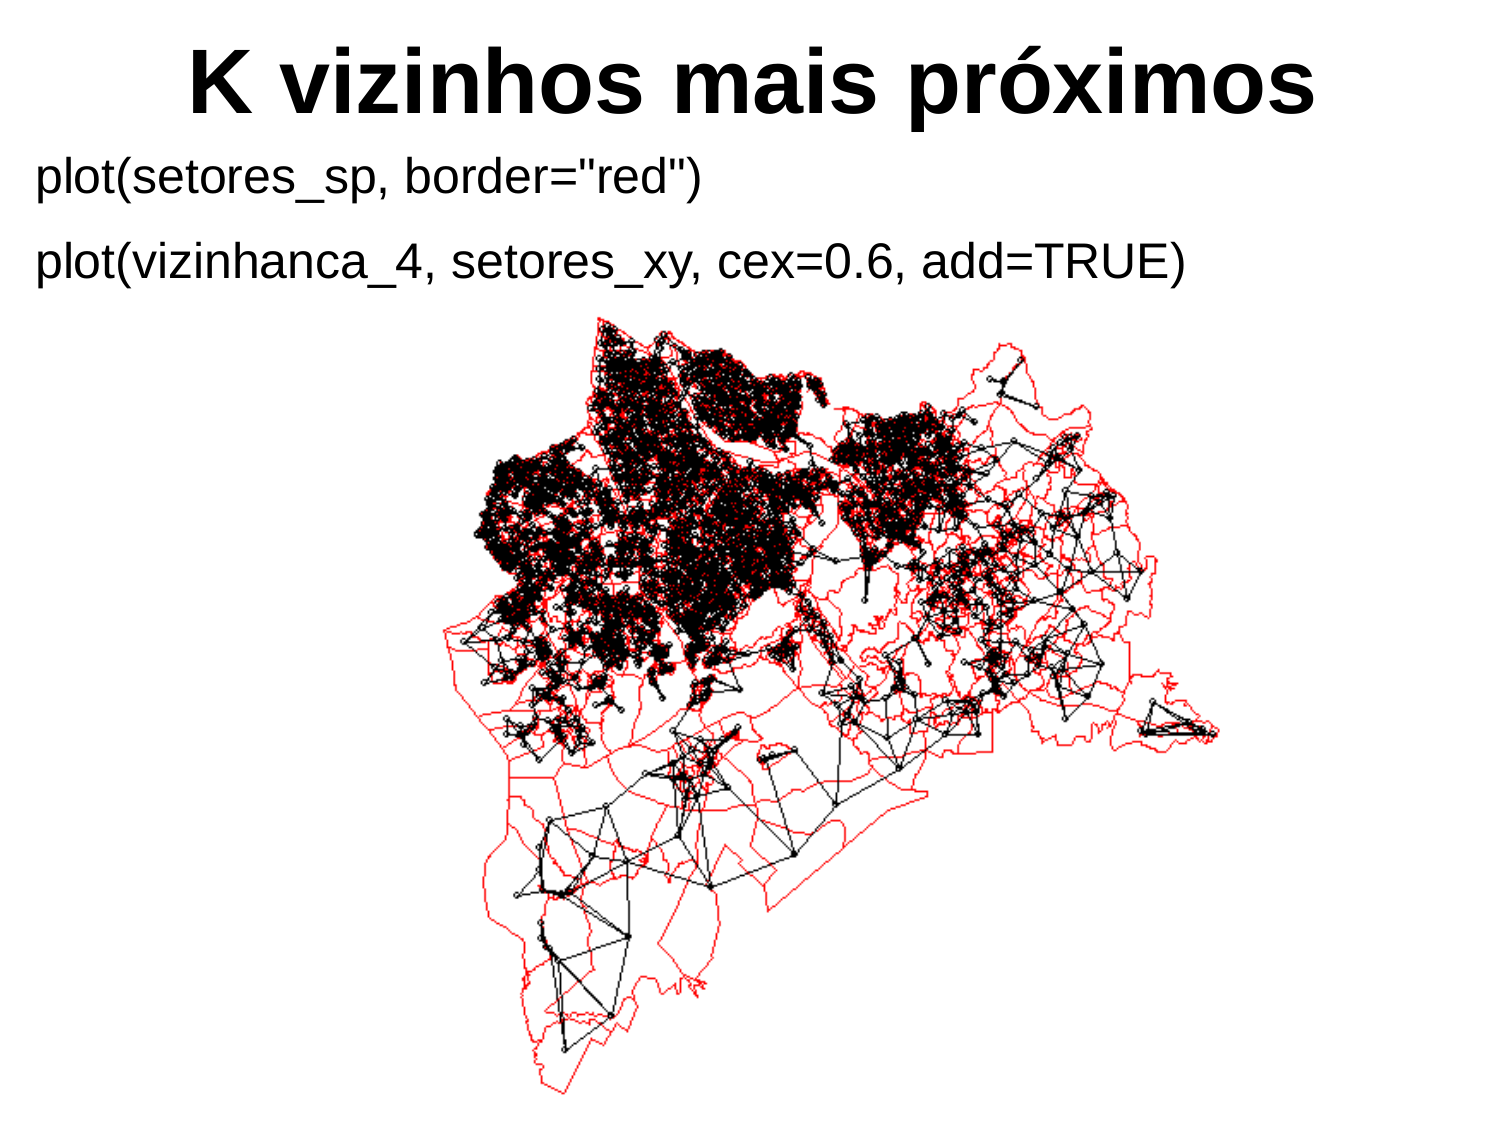

# K vizinhos mais próximos
plot(setores_sp, border="red")
plot(vizinhanca_4, setores_xy, cex=0.6, add=TRUE)